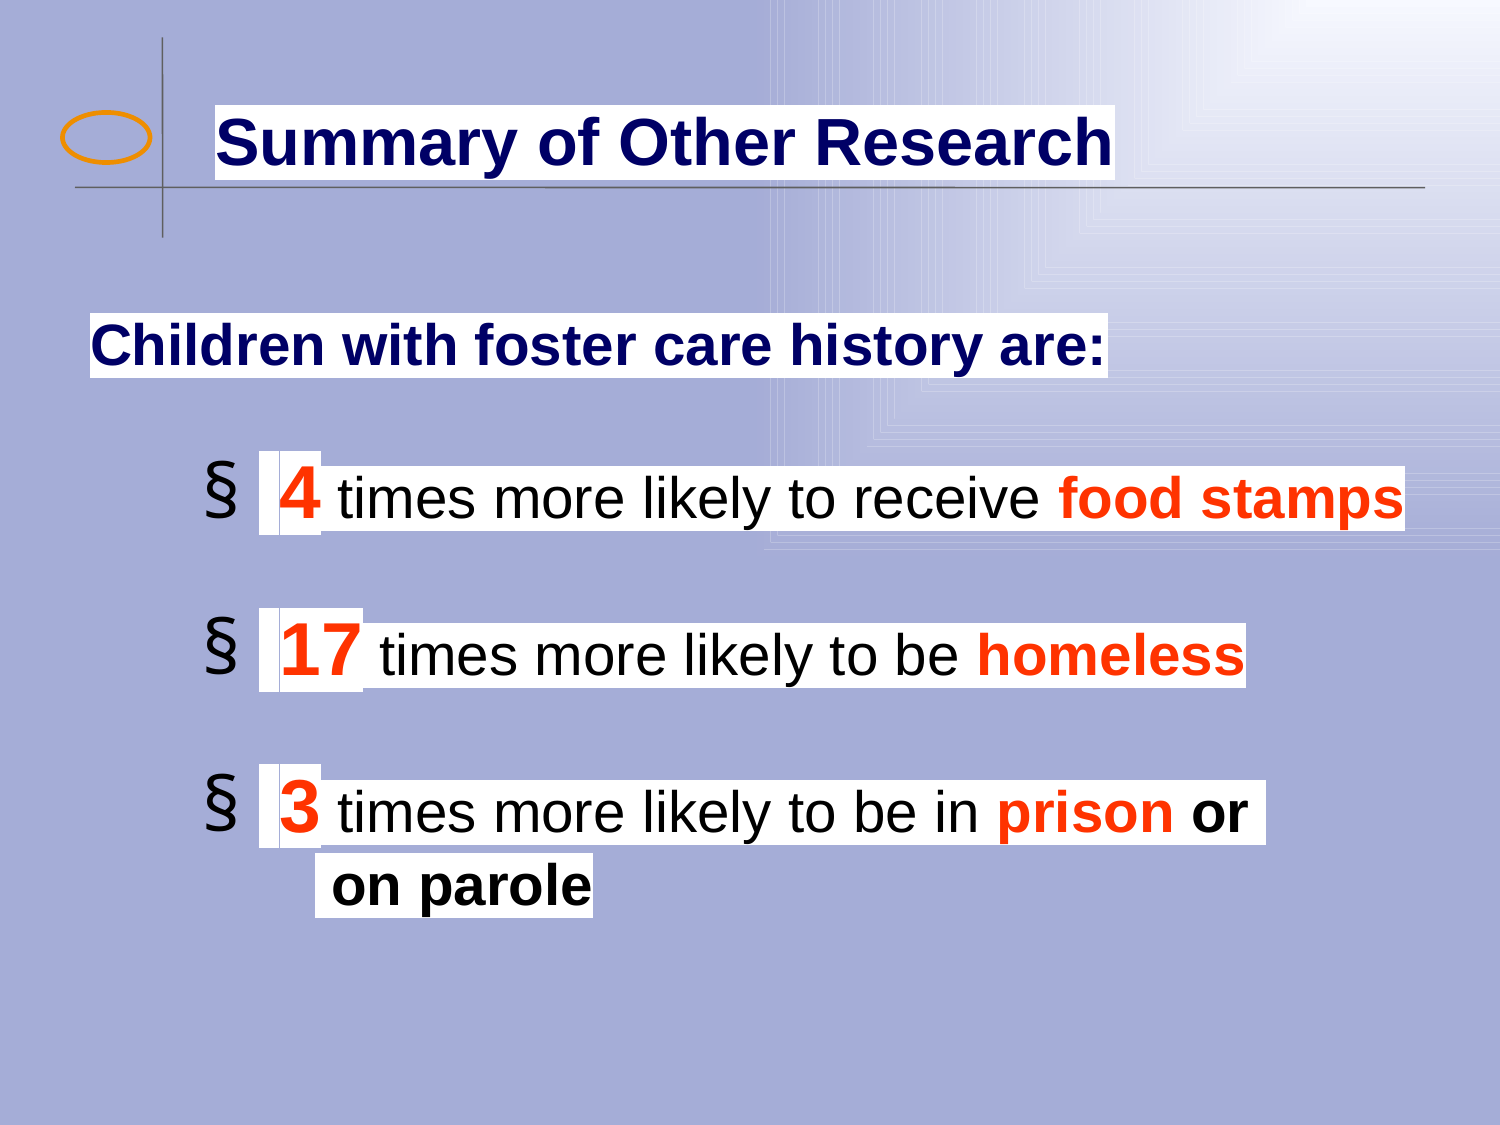

# Summary of Other Research
Children with foster care history are:
 4 times more likely to receive food stamps
 17 times more likely to be homeless
 3 times more likely to be in prison or
 on parole